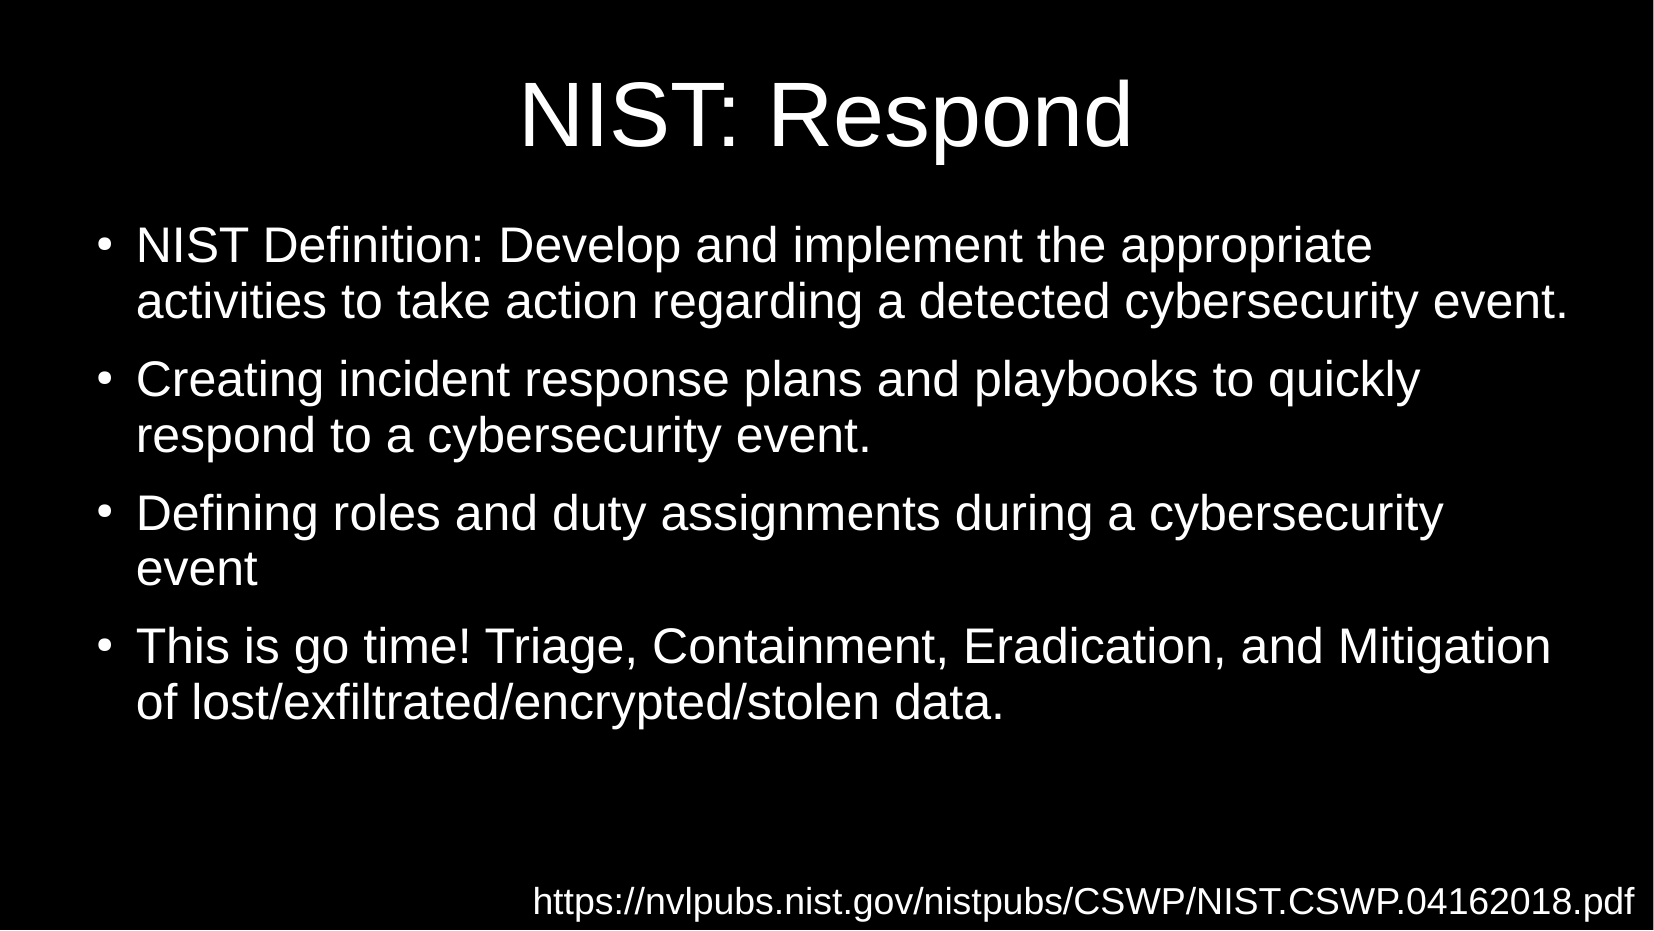

# NIST: Respond
NIST Definition: Develop and implement the appropriate activities to take action regarding a detected cybersecurity event.
Creating incident response plans and playbooks to quickly respond to a cybersecurity event.
Defining roles and duty assignments during a cybersecurity event
This is go time! Triage, Containment, Eradication, and Mitigation of lost/exfiltrated/encrypted/stolen data.
https://nvlpubs.nist.gov/nistpubs/CSWP/NIST.CSWP.04162018.pdf